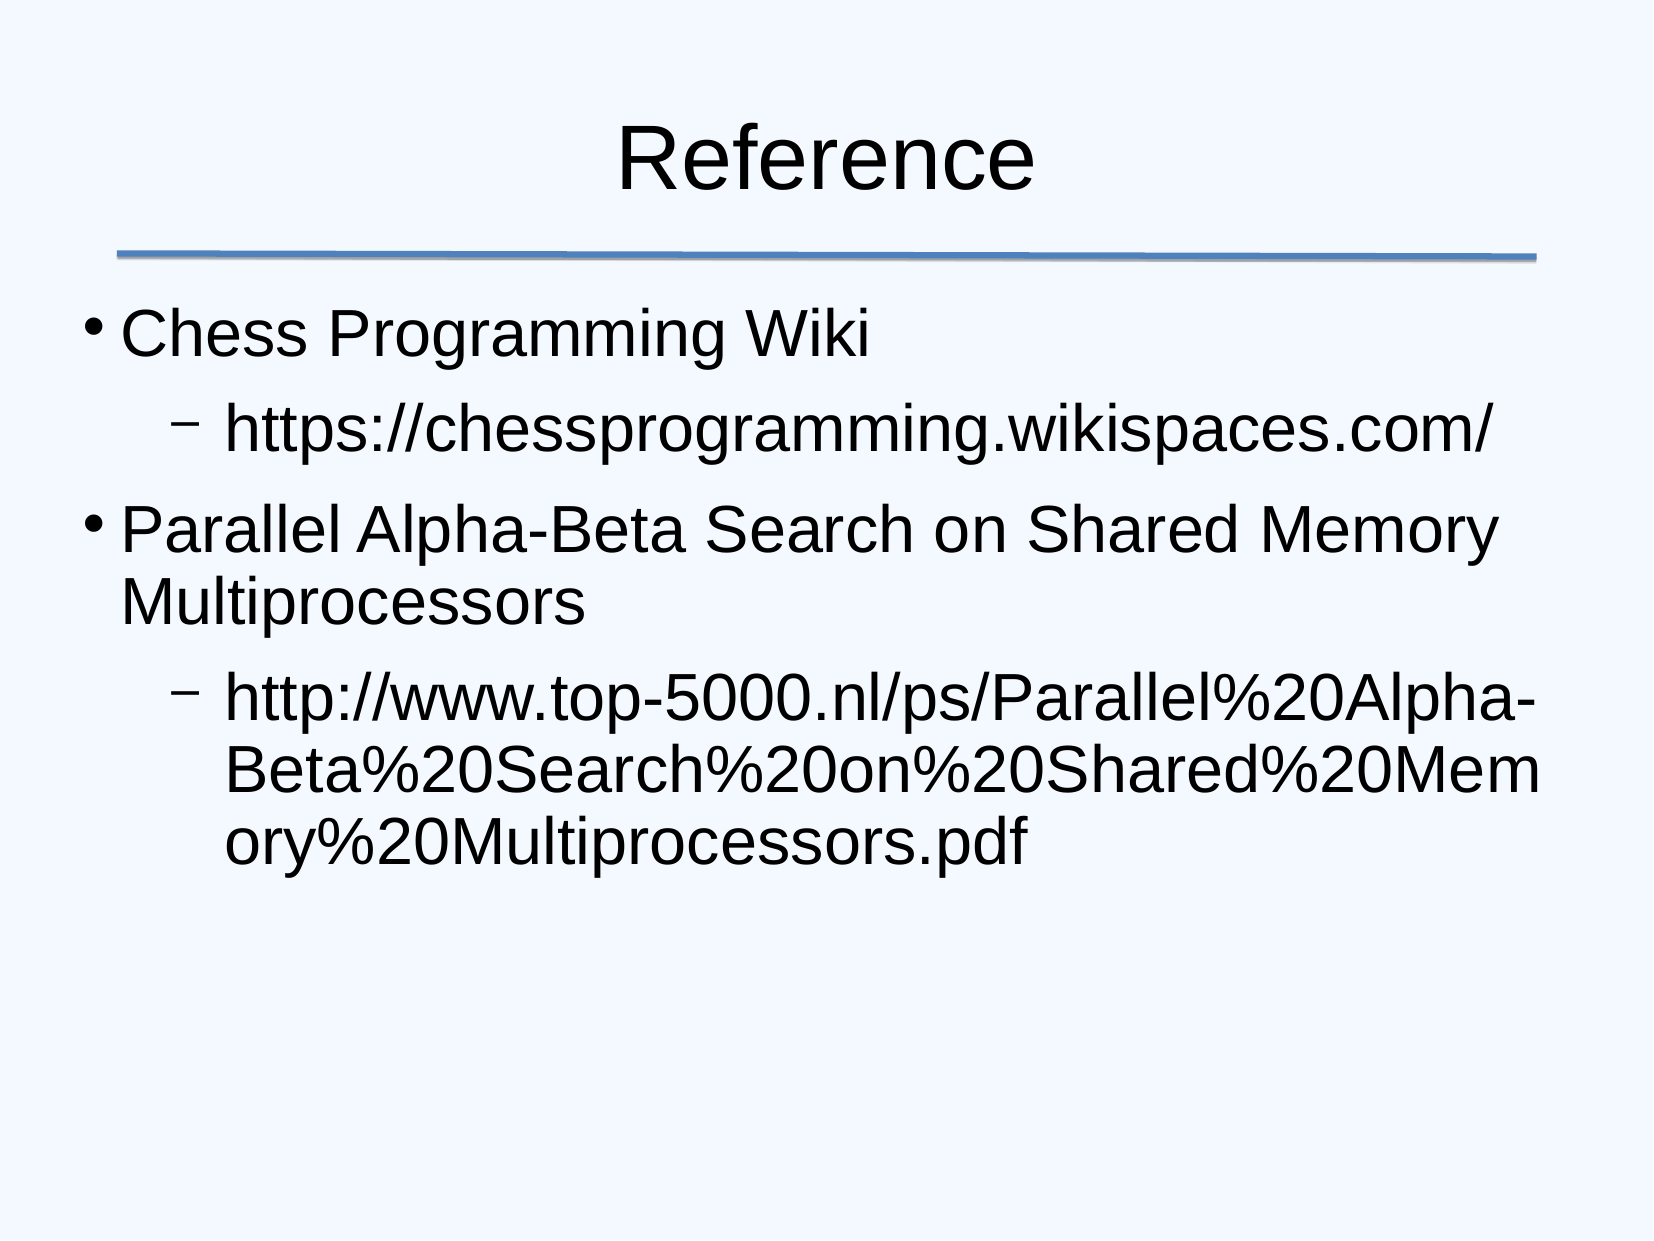

# Reference
Chess Programming Wiki
https://chessprogramming.wikispaces.com/
Parallel Alpha-Beta Search on Shared Memory Multiprocessors
http://www.top-5000.nl/ps/Parallel%20Alpha-Beta%20Search%20on%20Shared%20Memory%20Multiprocessors.pdf